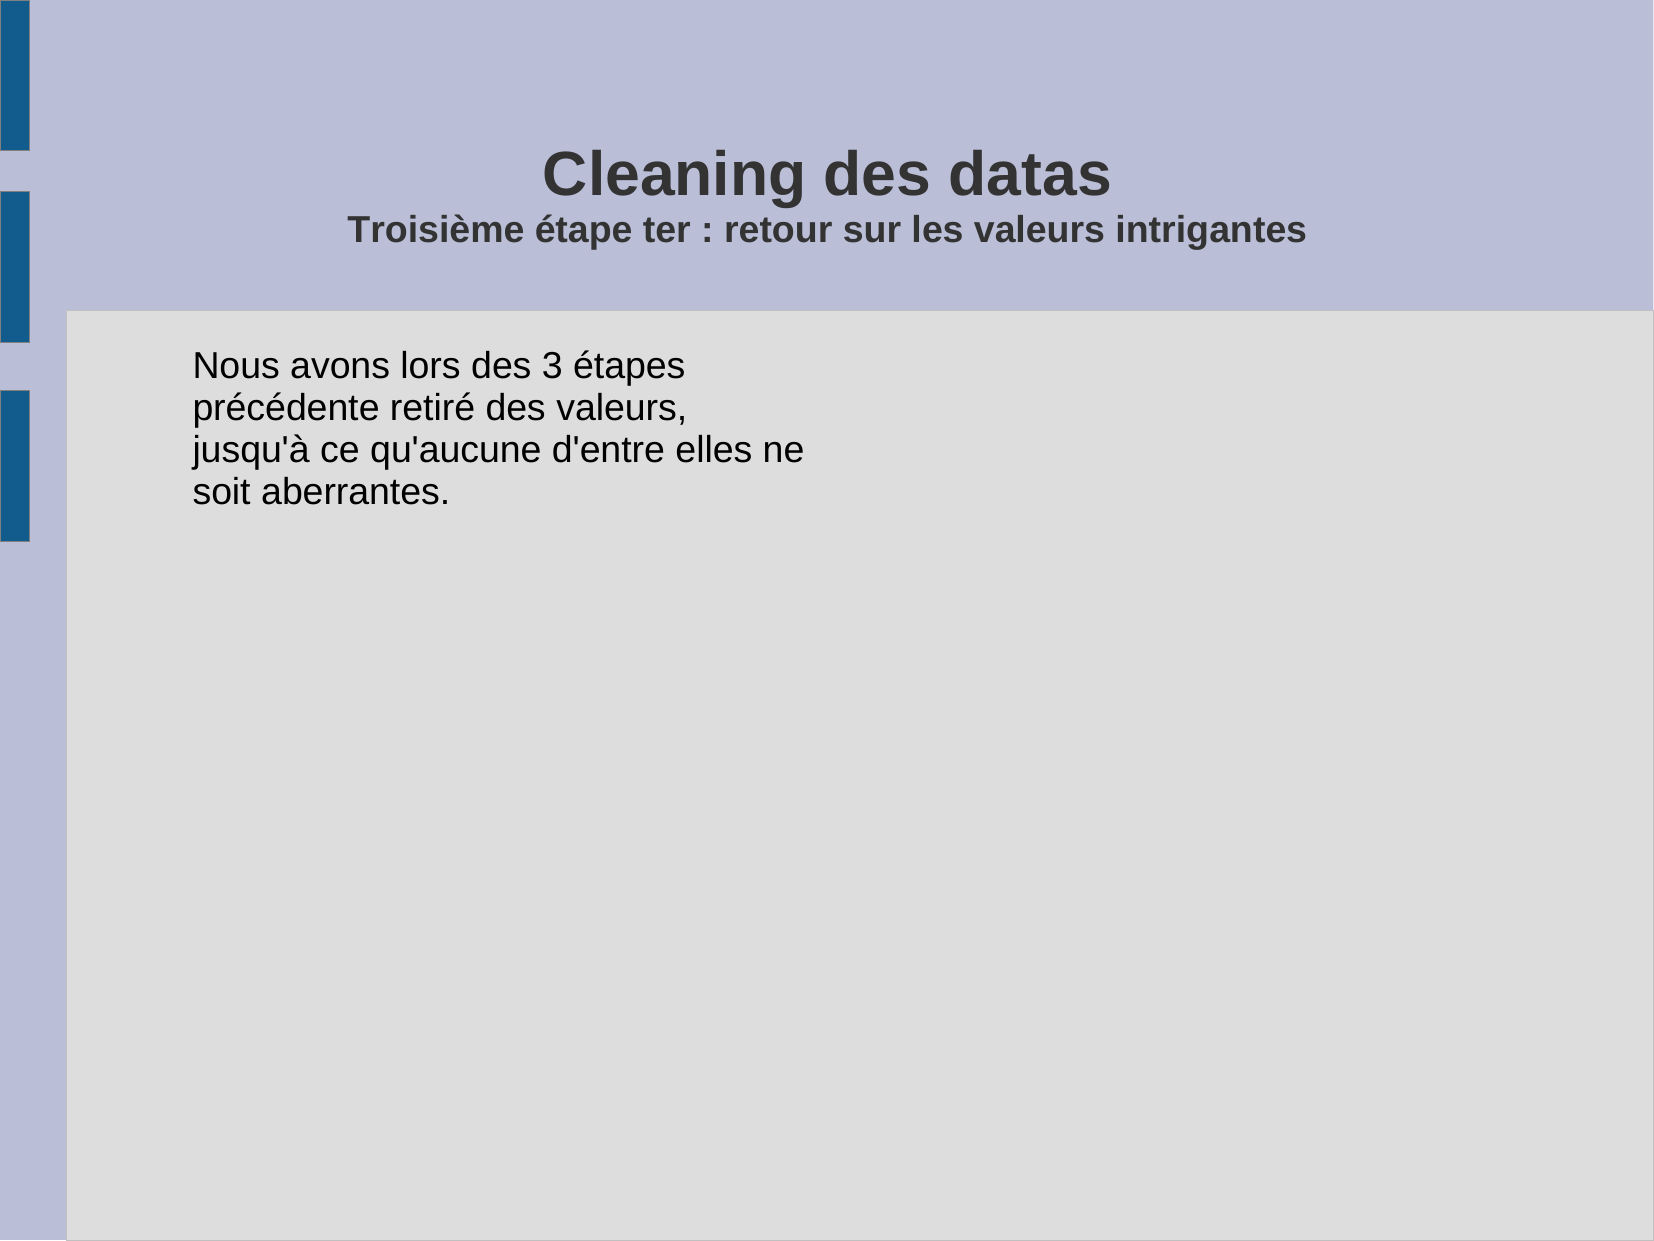

# Cleaning des datas Troisième étape ter : retour sur les valeurs intrigantes
Nous avons lors des 3 étapes précédente retiré des valeurs, jusqu'à ce qu'aucune d'entre elles ne soit aberrantes.